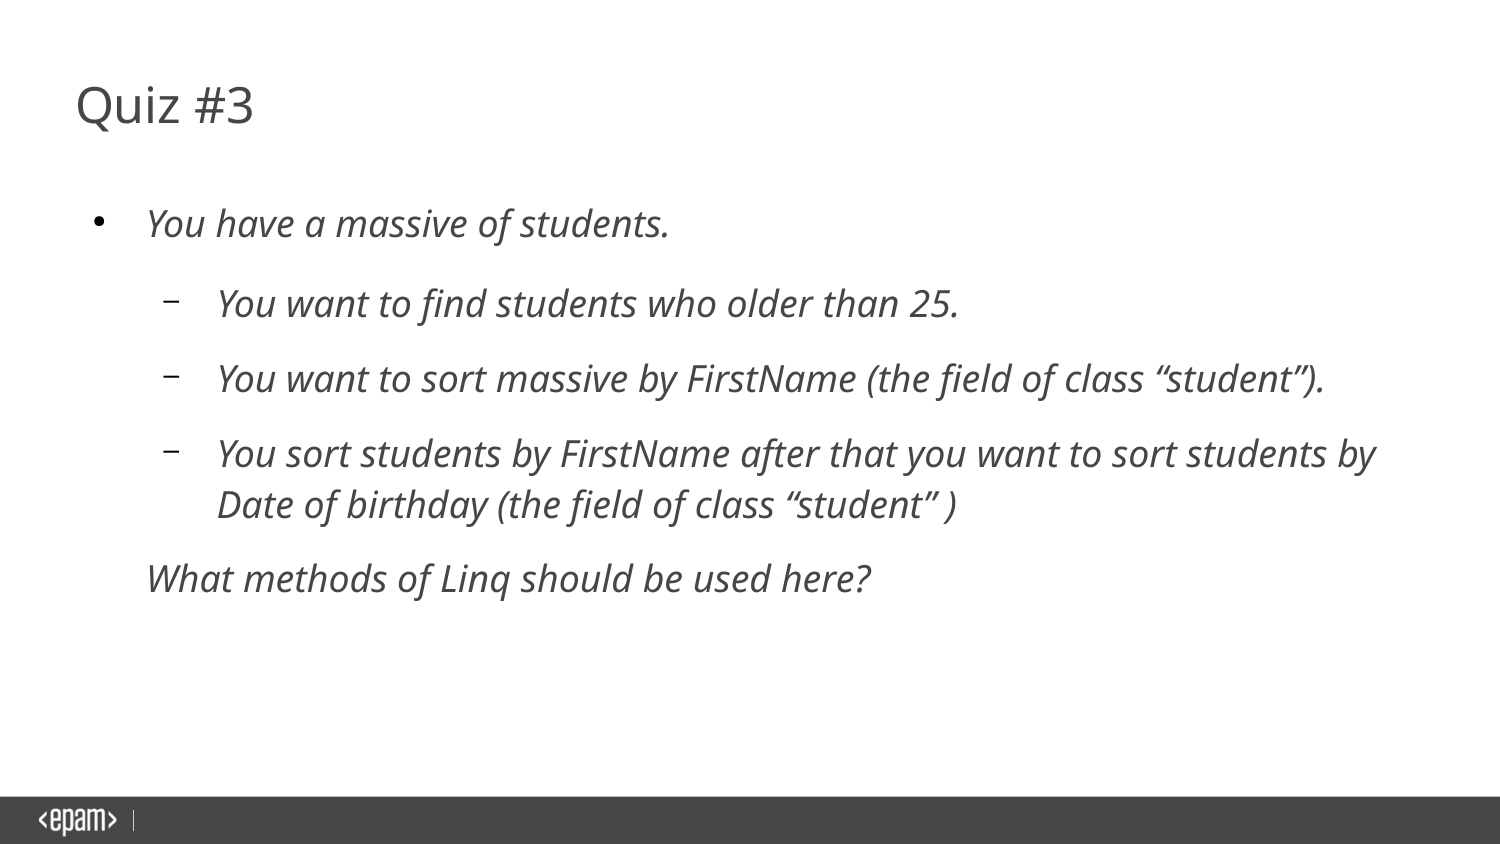

# Quiz #3
You have a massive of students.
You want to find students who older than 25.
You want to sort massive by FirstName (the field of class “student”).
You sort students by FirstName after that you want to sort students by Date of birthday (the field of class “student” )
What methods of Linq should be used here?